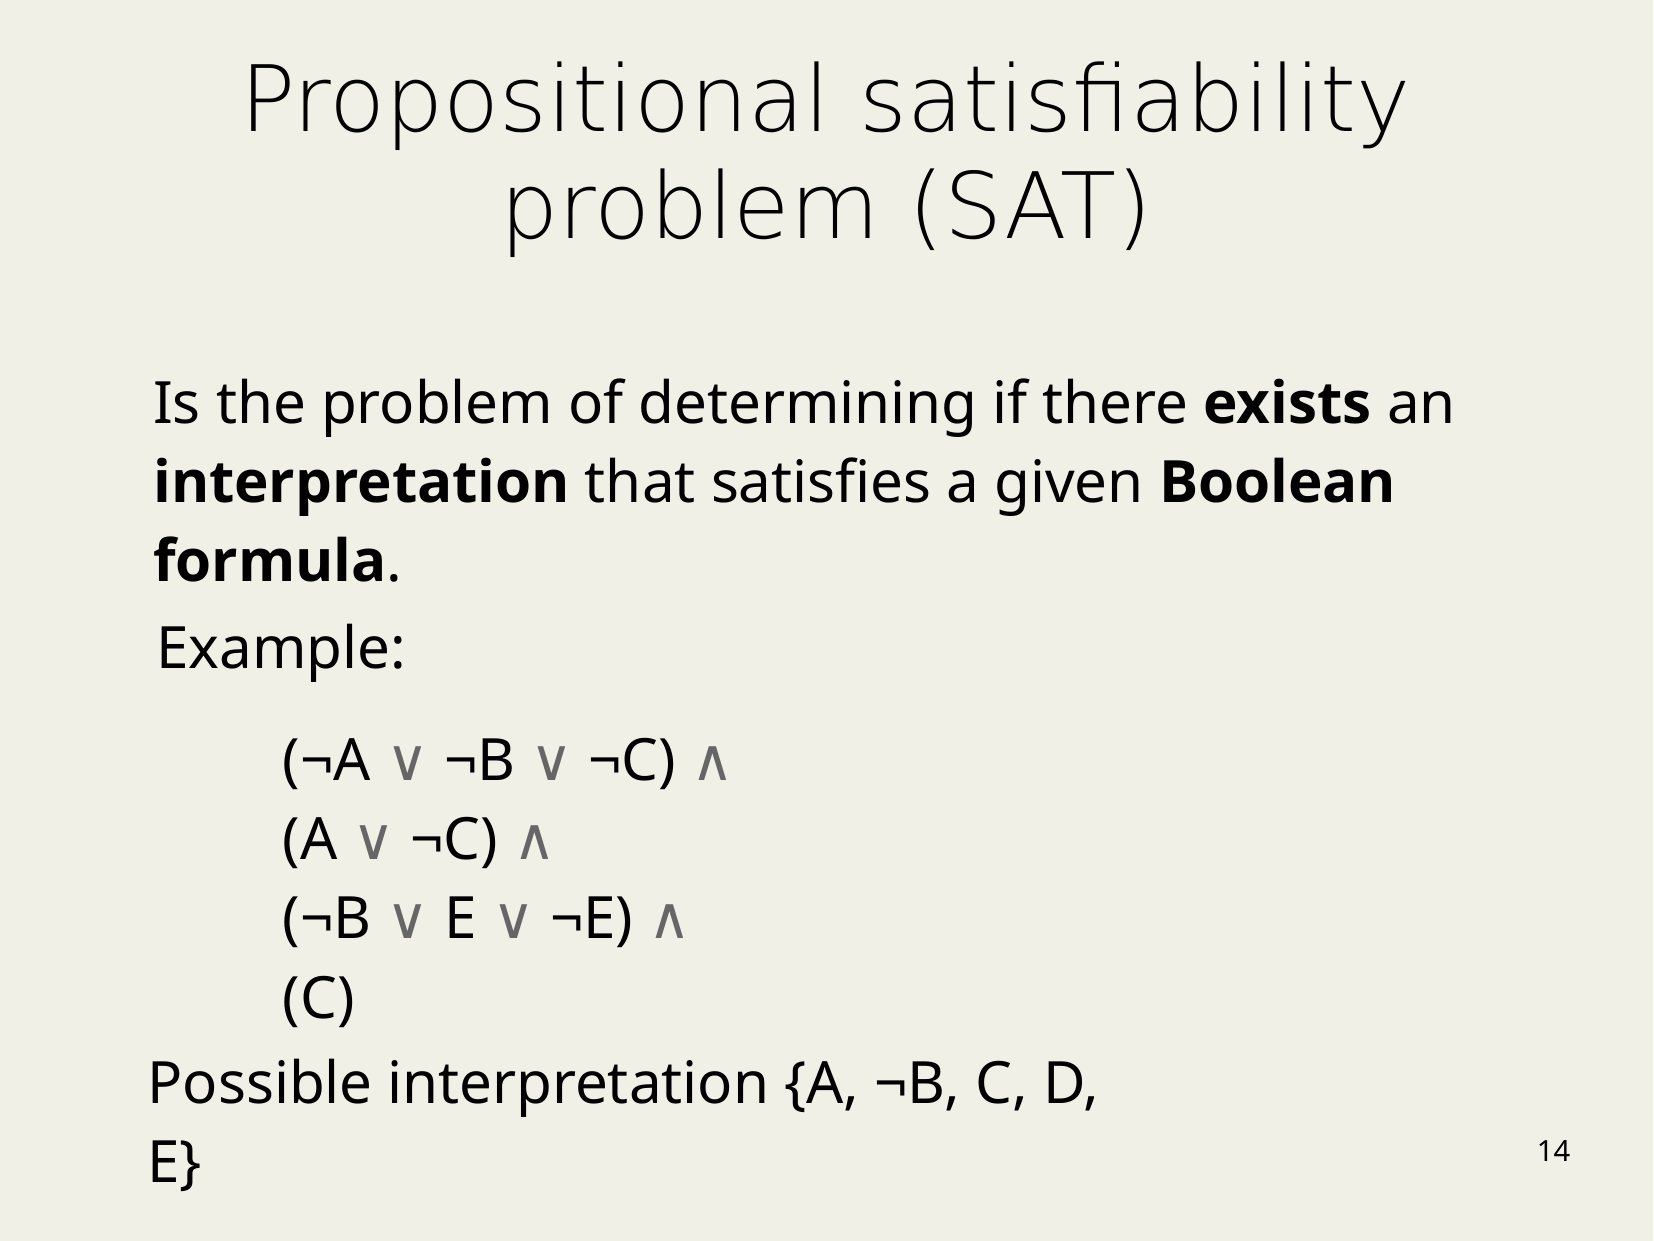

# Propositional satisfiability problem (SAT)
Is the problem of determining if there exists an interpretation that satisfies a given Boolean formula.
Example:
(¬A ∨ ¬B ∨ ¬C) ∧
(A ∨ ¬C) ∧
(¬B ∨ E ∨ ¬E) ∧
(C)
Possible interpretation {A, ¬B, C, D, E}
14